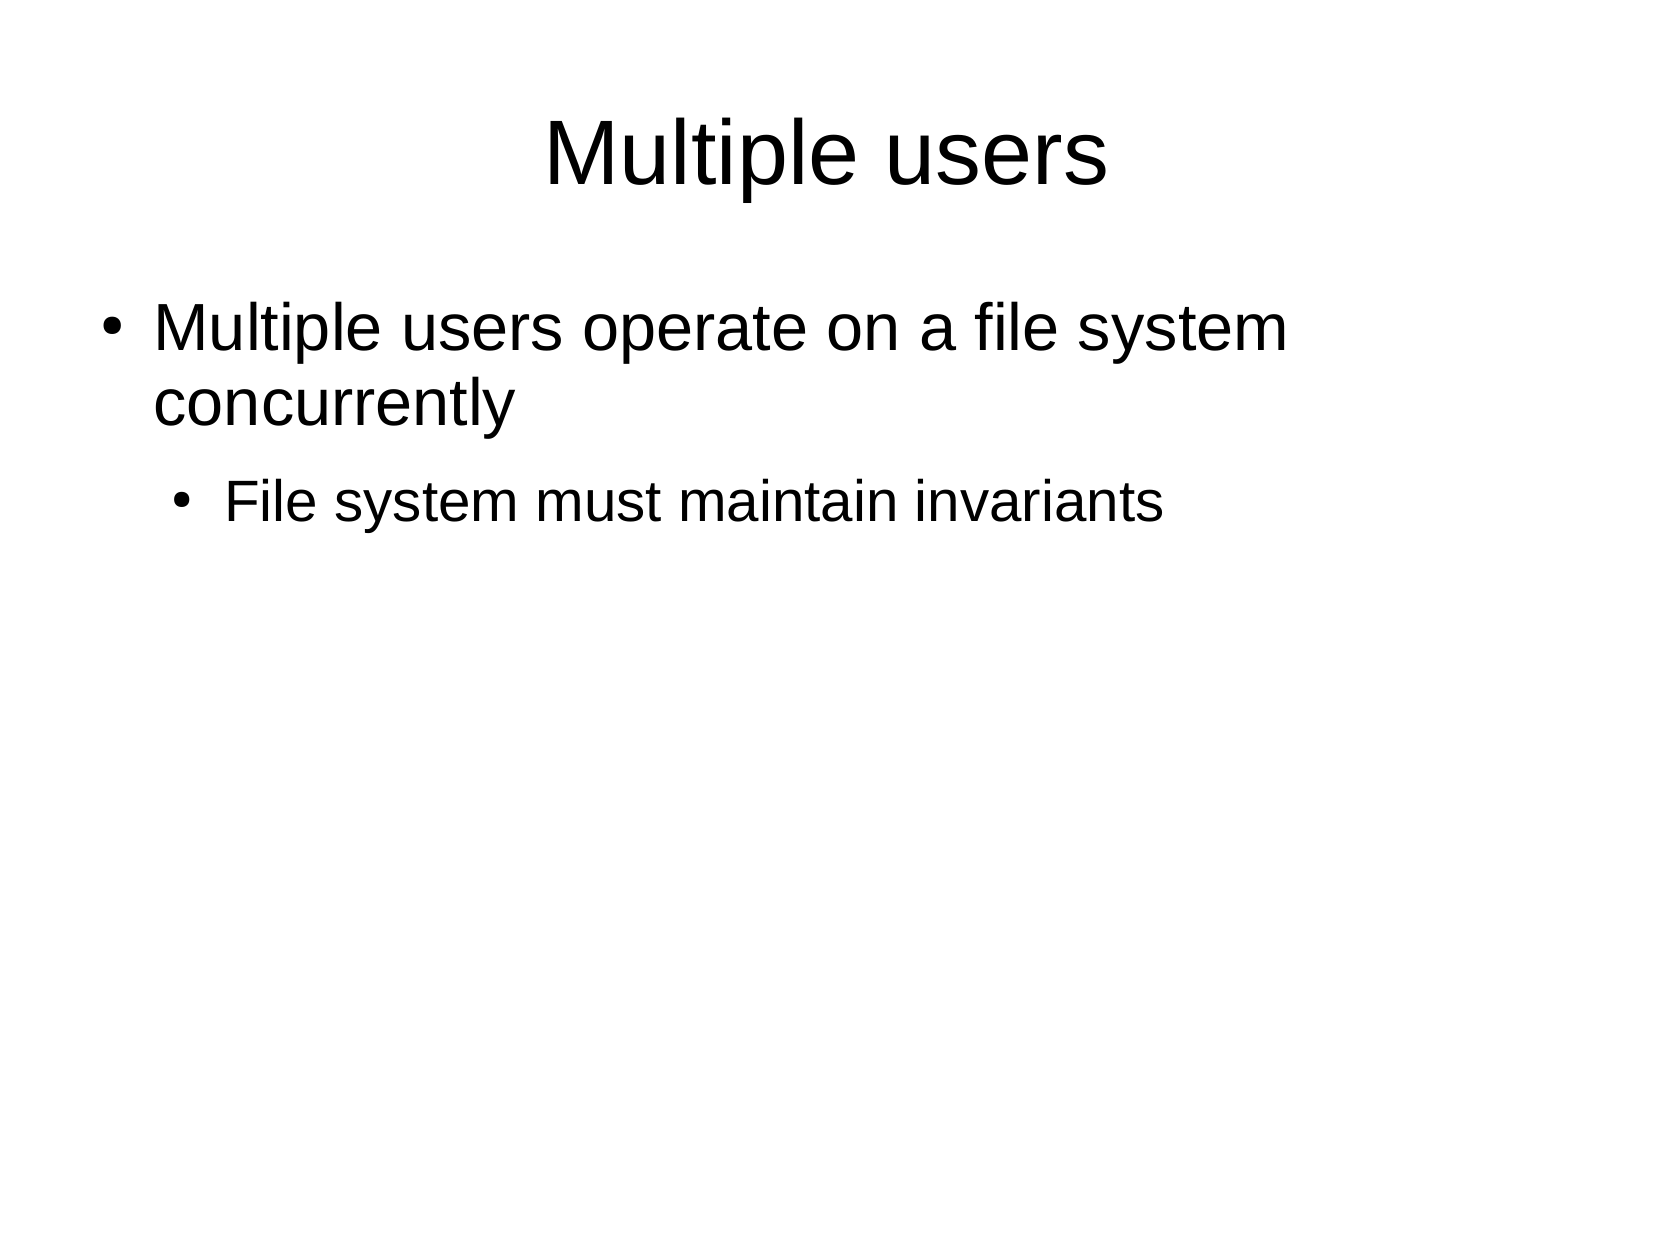

# Multiple users
Multiple users operate on a file system concurrently
File system must maintain invariants